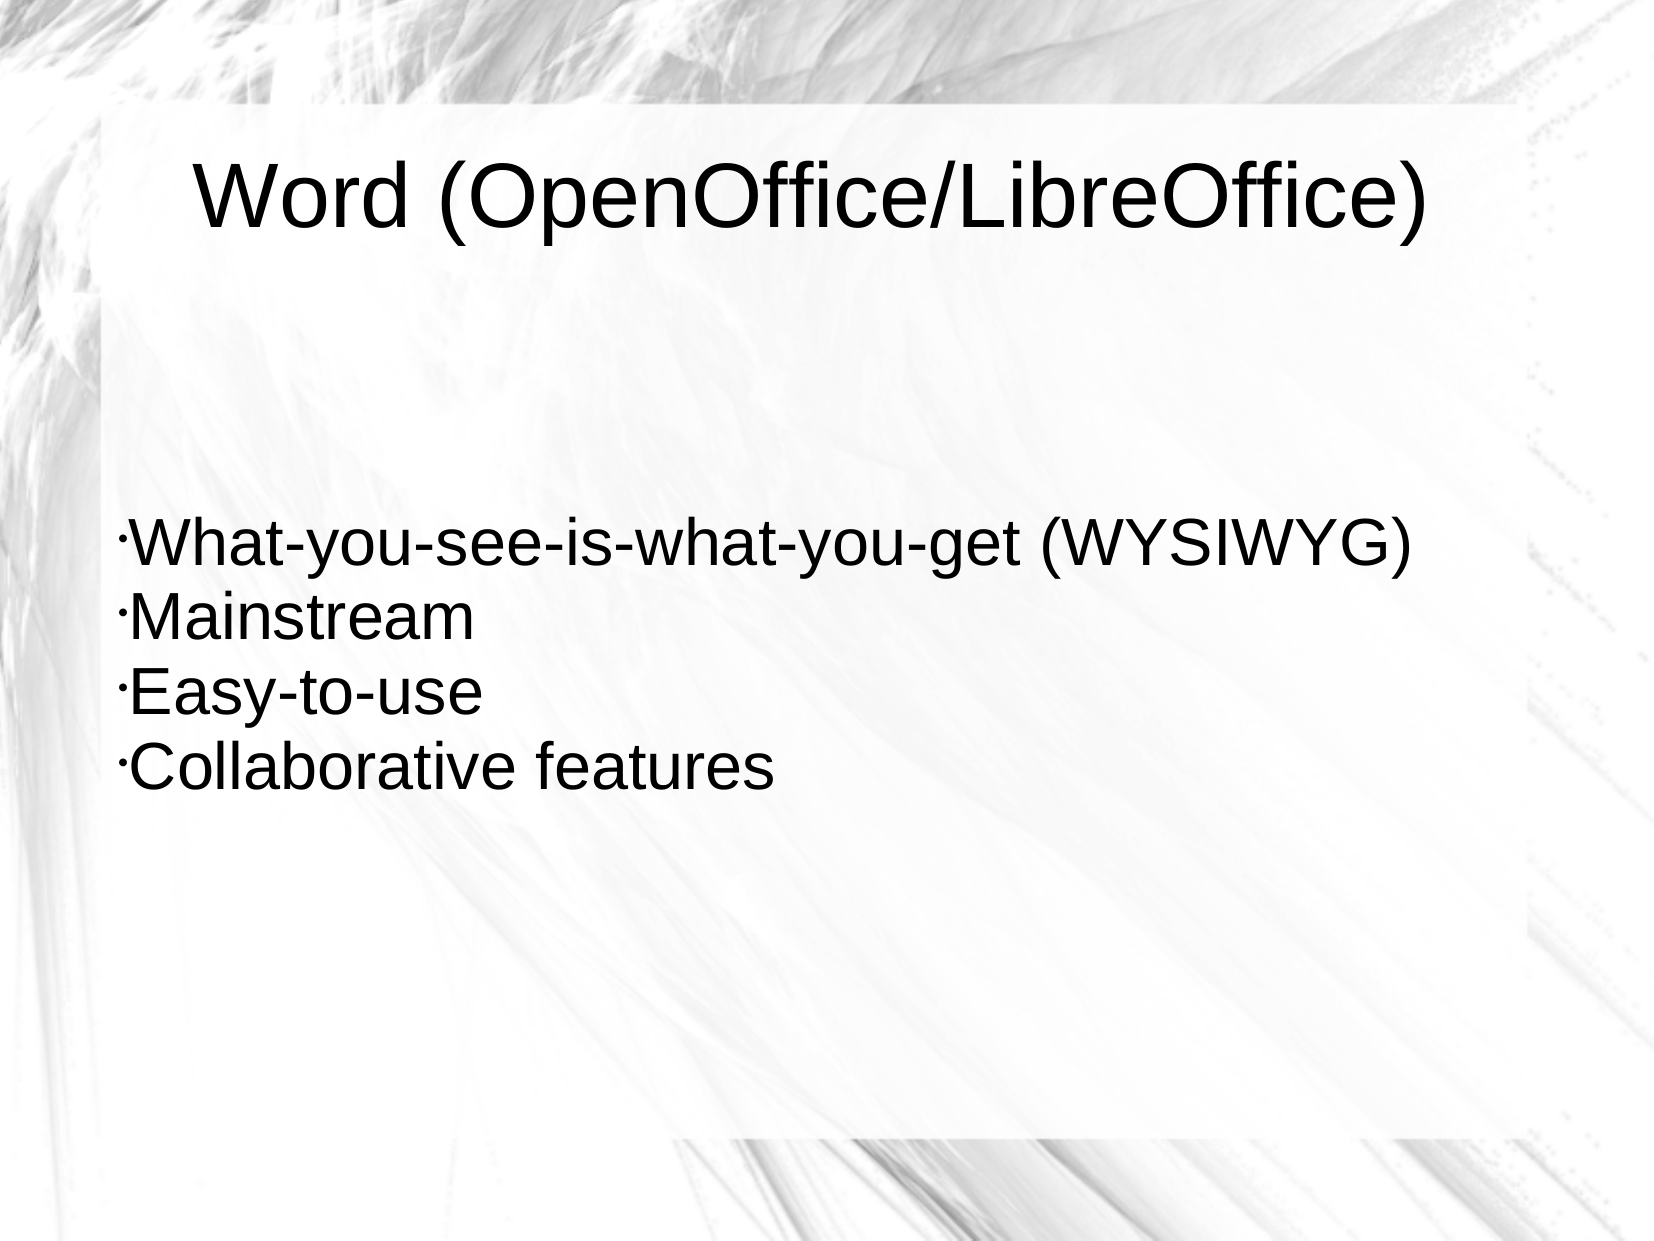

# Word (OpenOffice/LibreOffice)
What-you-see-is-what-you-get (WYSIWYG)
Mainstream
Easy-to-use
Collaborative features